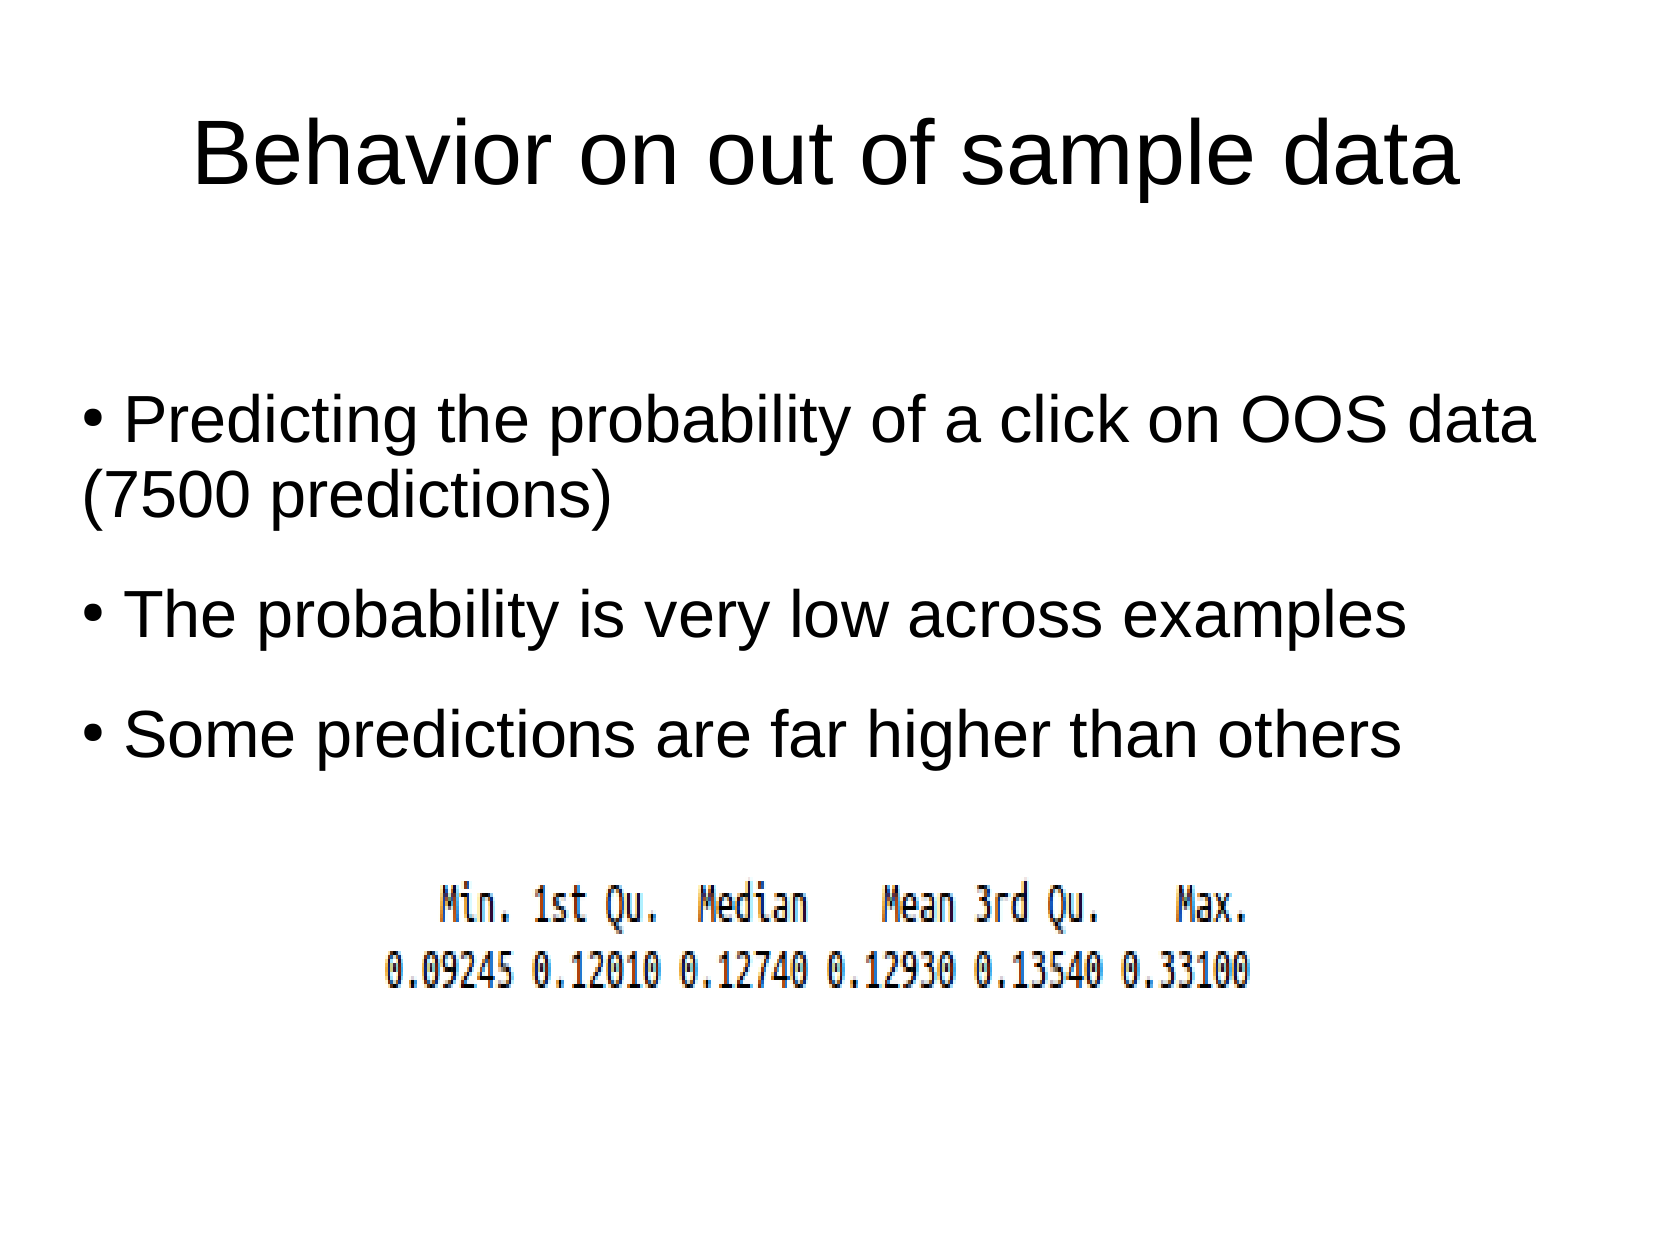

# Behavior on out of sample data
 Predicting the probability of a click on OOS data (7500 predictions)
 The probability is very low across examples
 Some predictions are far higher than others